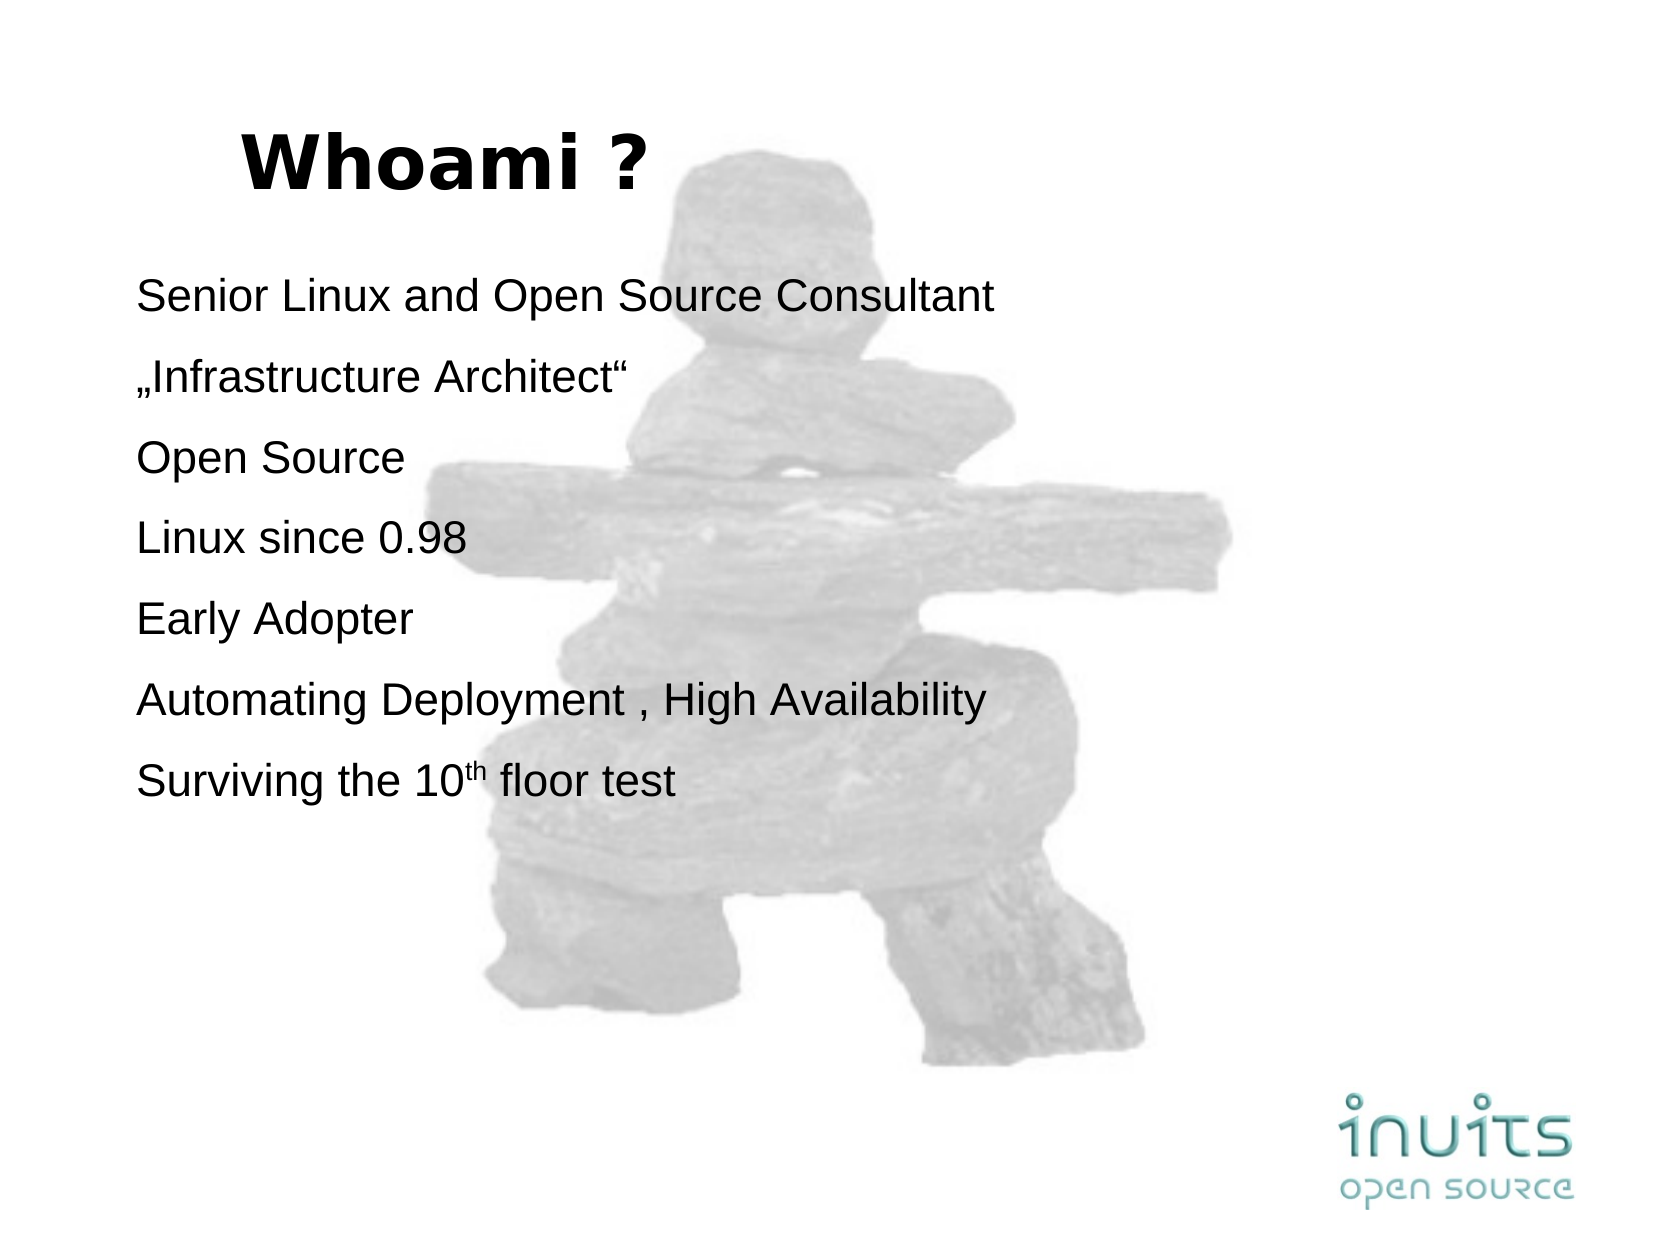

# Whoami ?
Senior Linux and Open Source Consultant
„Infrastructure Architect“
Open Source
Linux since 0.98
Early Adopter
Automating Deployment , High Availability
Surviving the 10th floor test
2